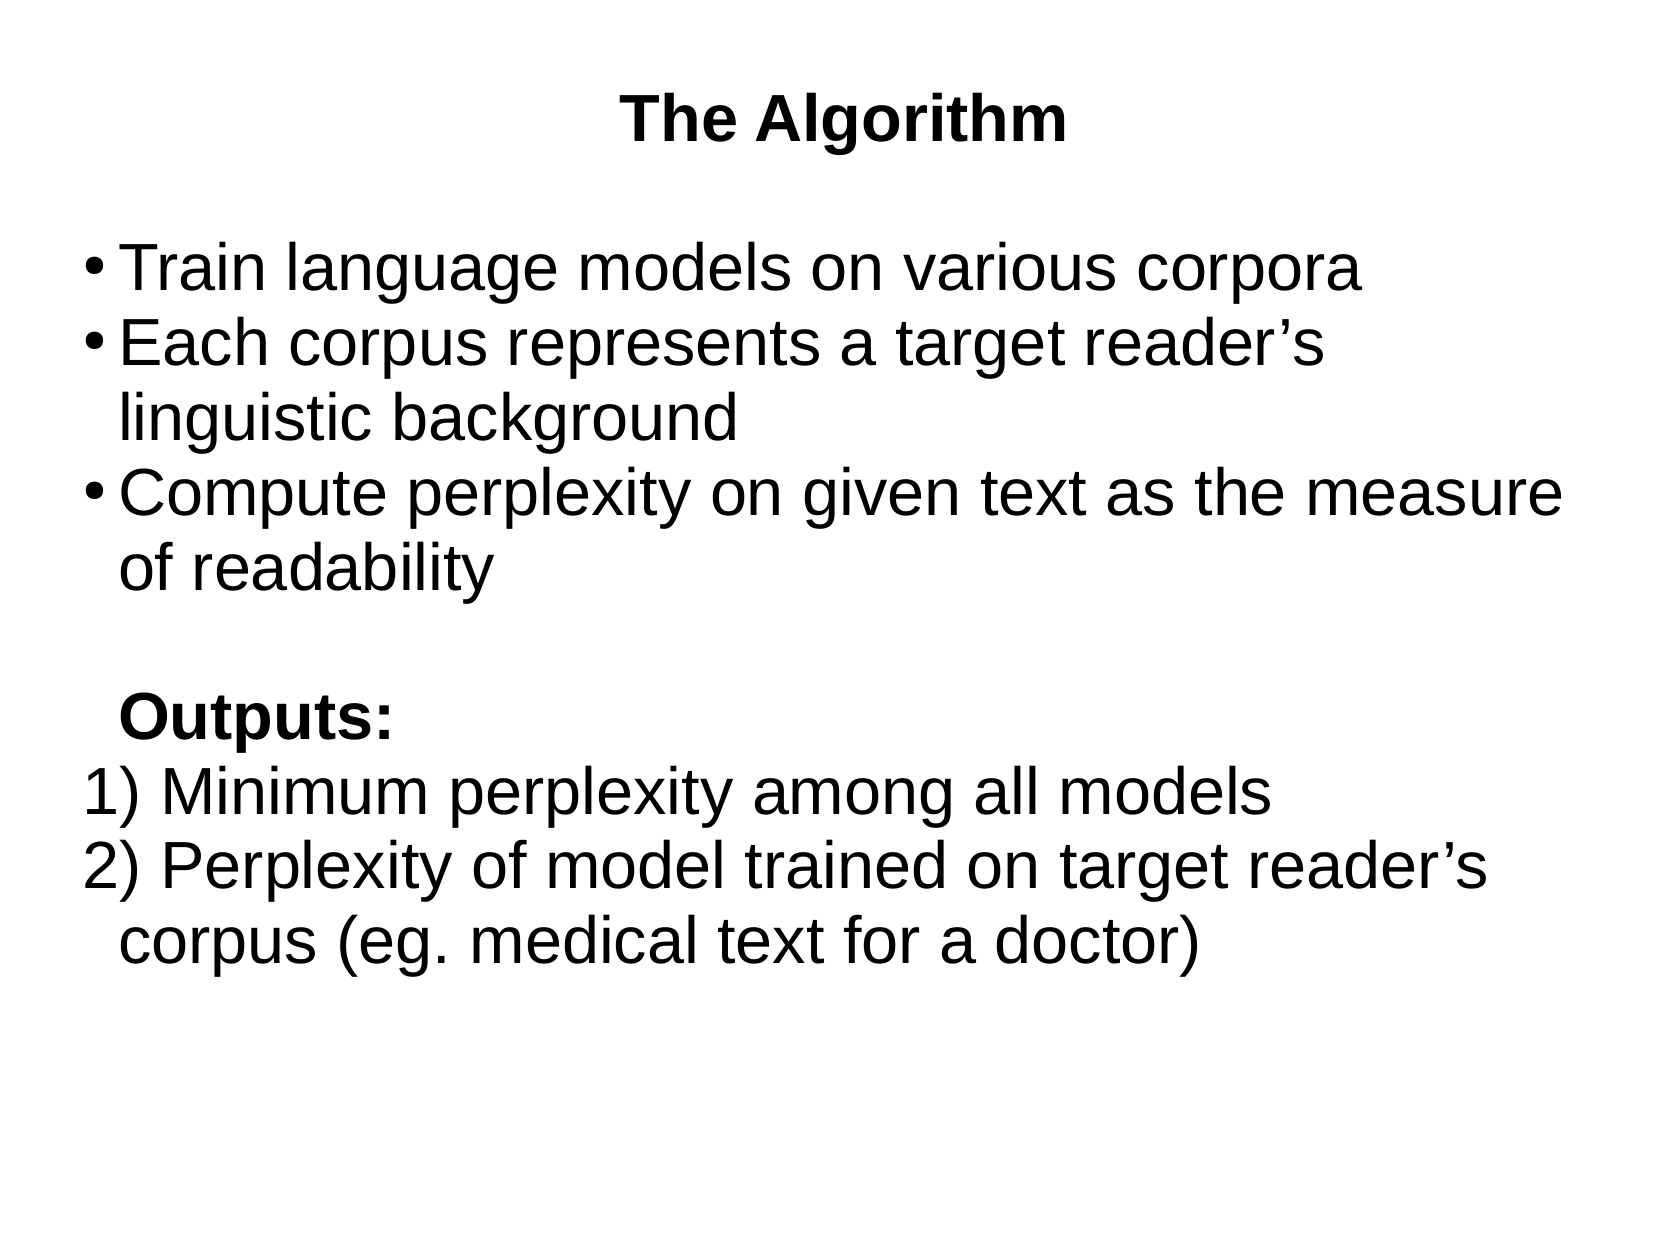

# The Algorithm
Train language models on various corpora
Each corpus represents a target reader’s linguistic background
Compute perplexity on given text as the measure of readability
Outputs:
 Minimum perplexity among all models
 Perplexity of model trained on target reader’s corpus (eg. medical text for a doctor)